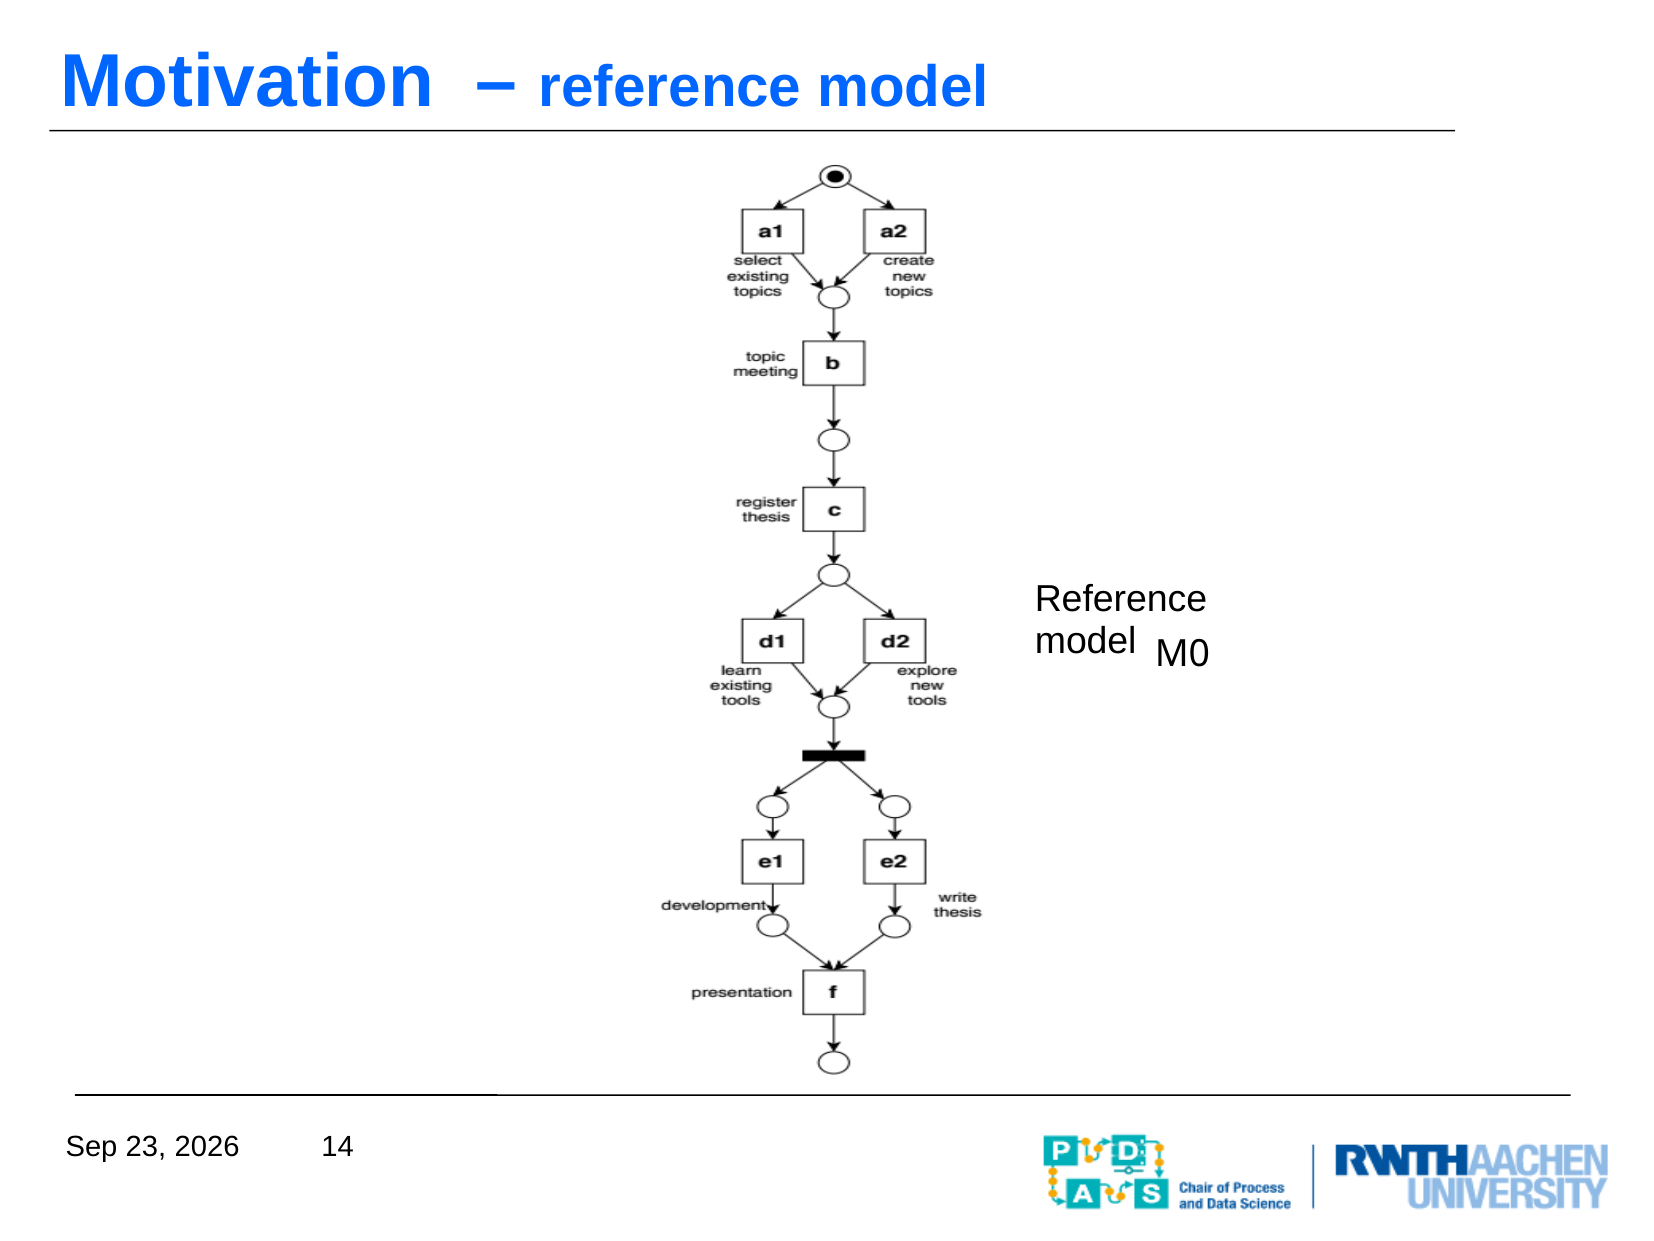

# Motivation – reference model
Reference model
M0